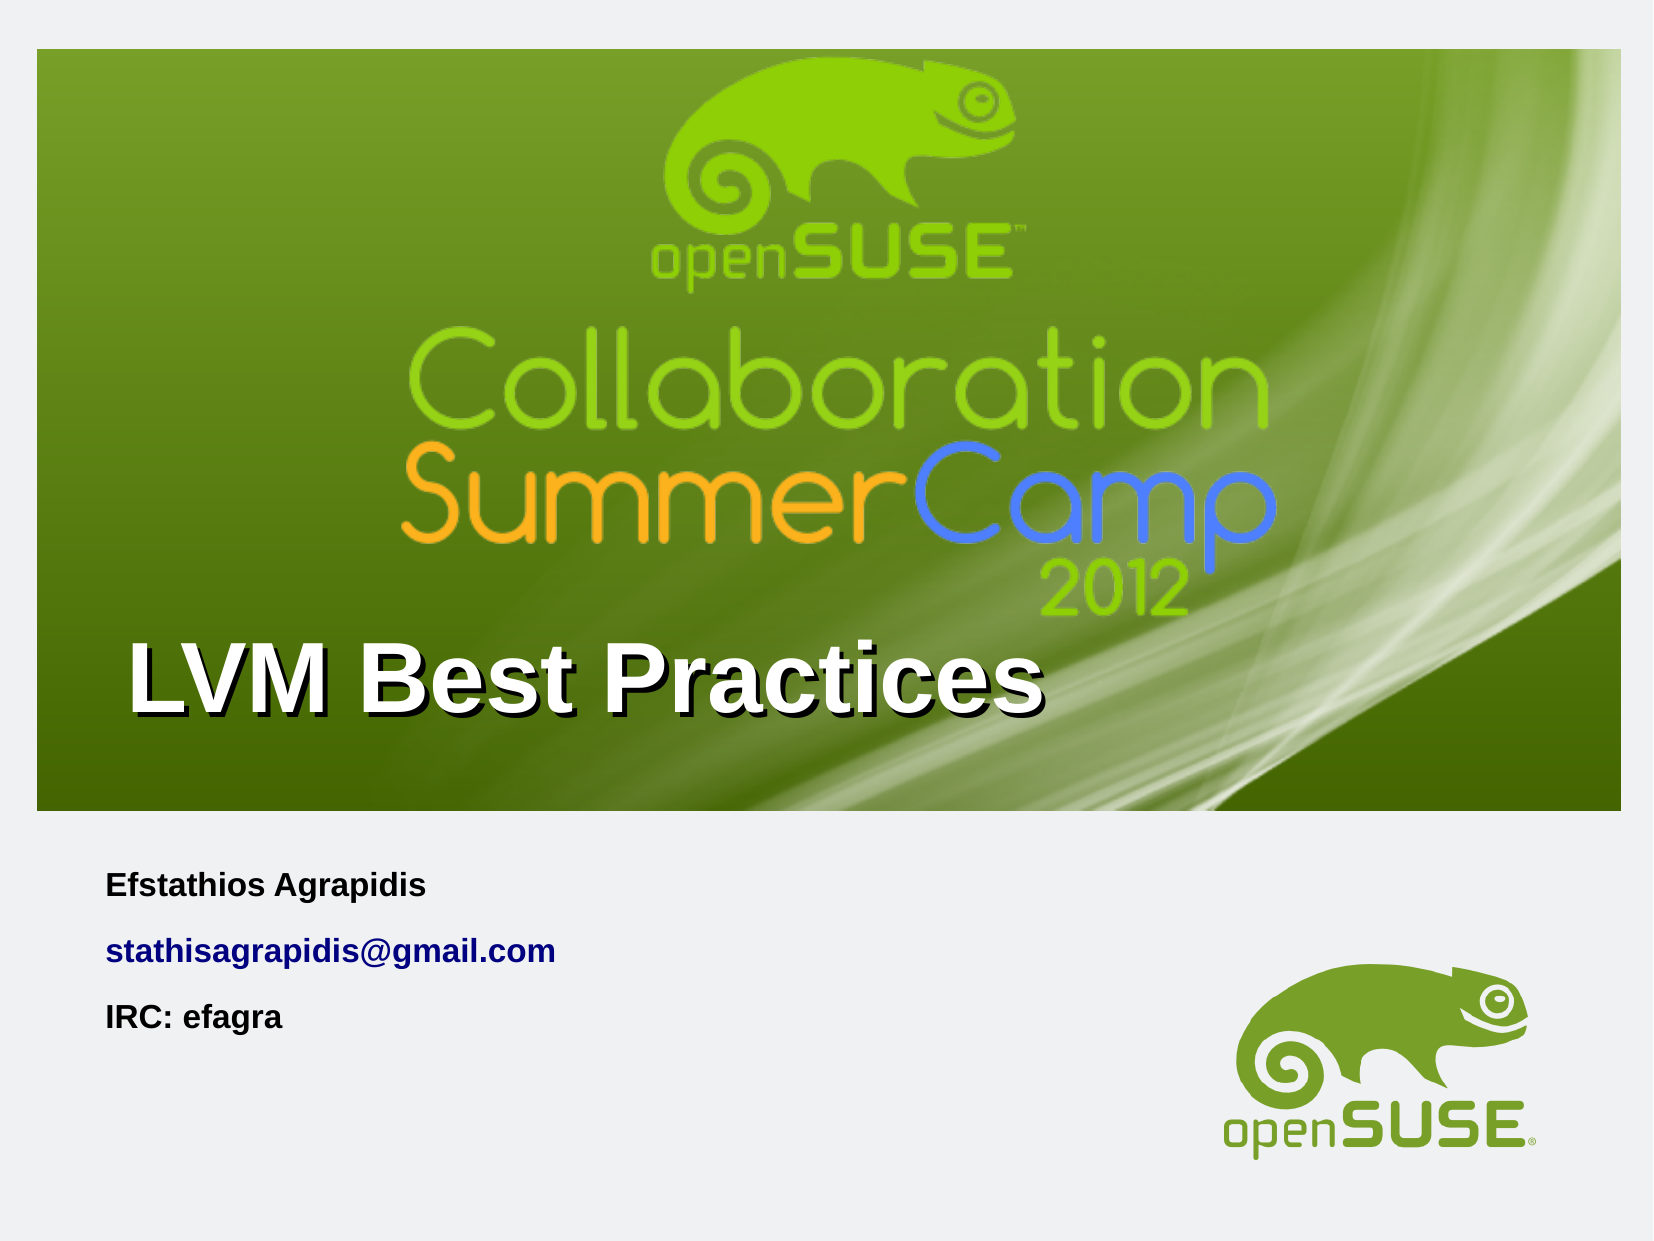

# LVM Best Practices
Efstathios Agrapidis
stathisagrapidis@gmail.com
IRC: efagra
1